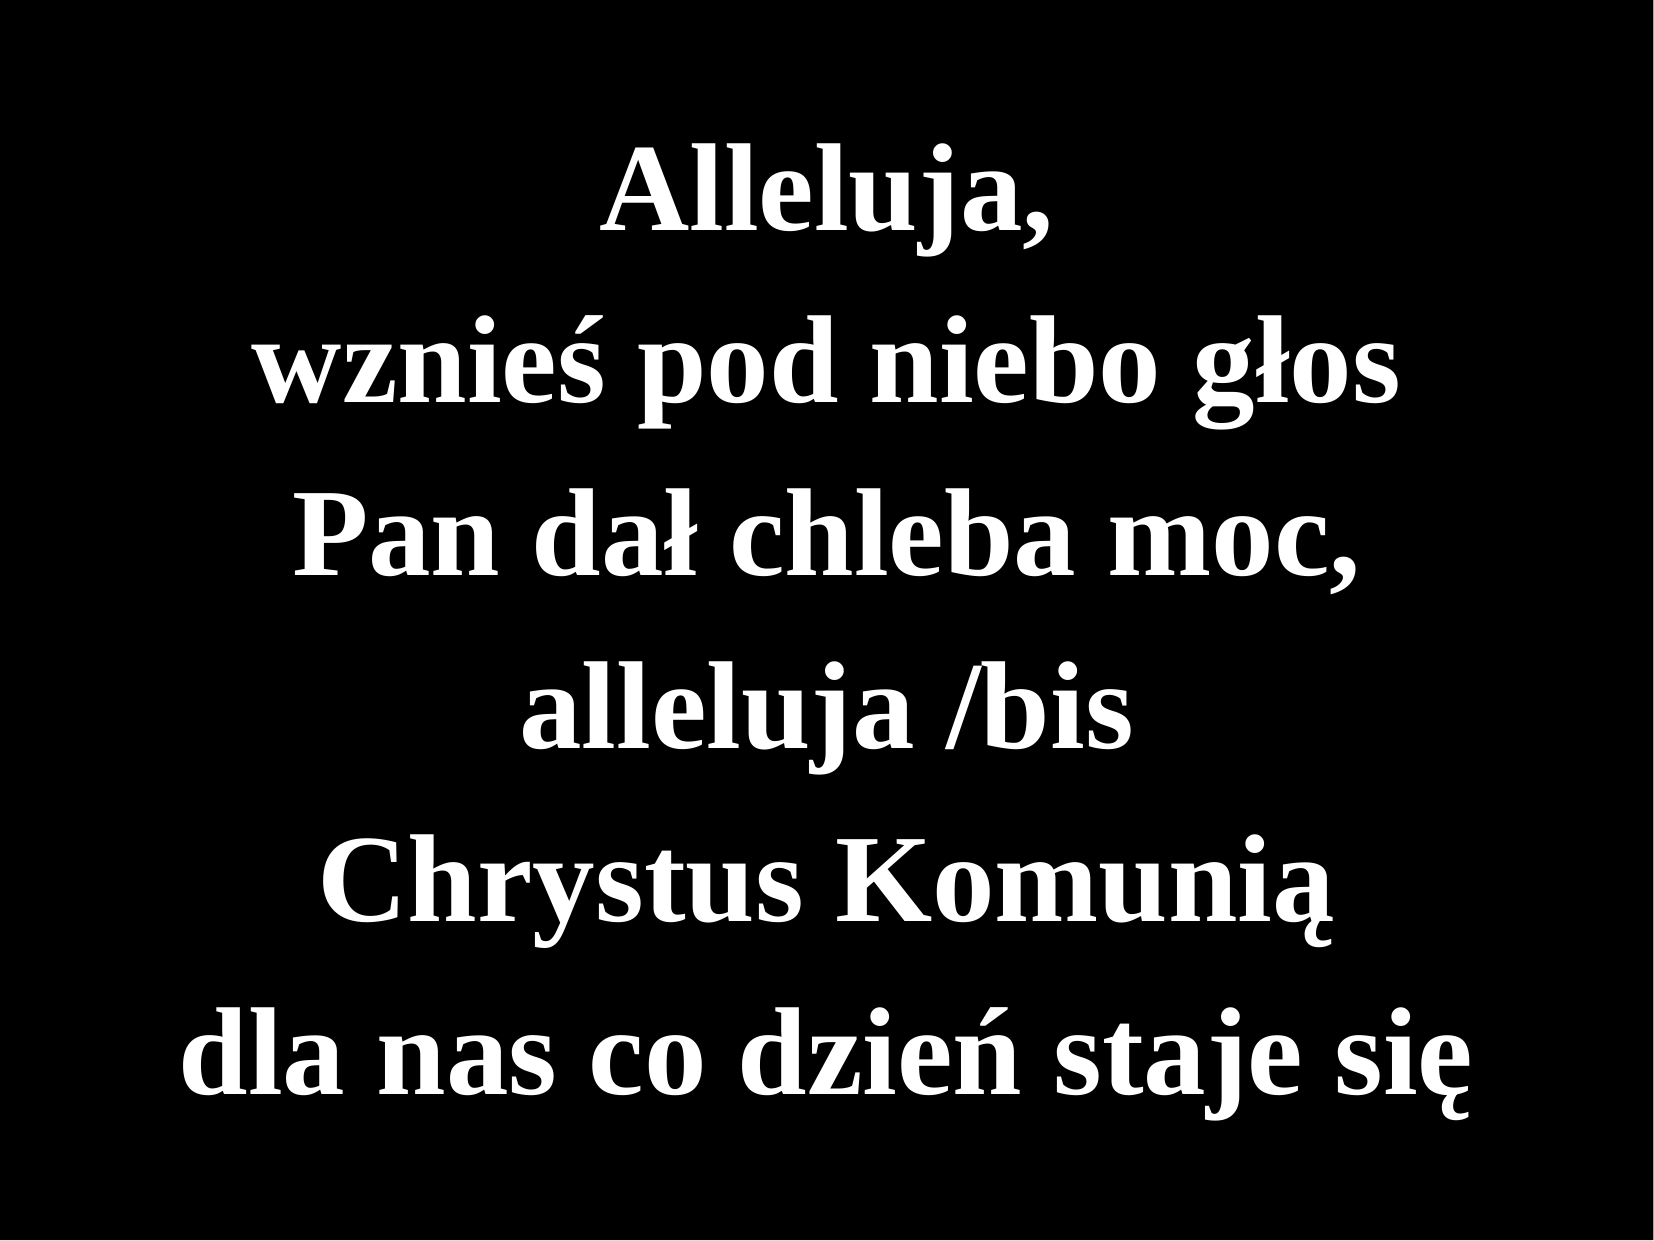

# Alleluja, ppp wznieś pod niebo głos ppp Pan dał chleba moc, ppp alleluja /bis ppp Chrystus Komunią ppp dla nas co dzień staje się